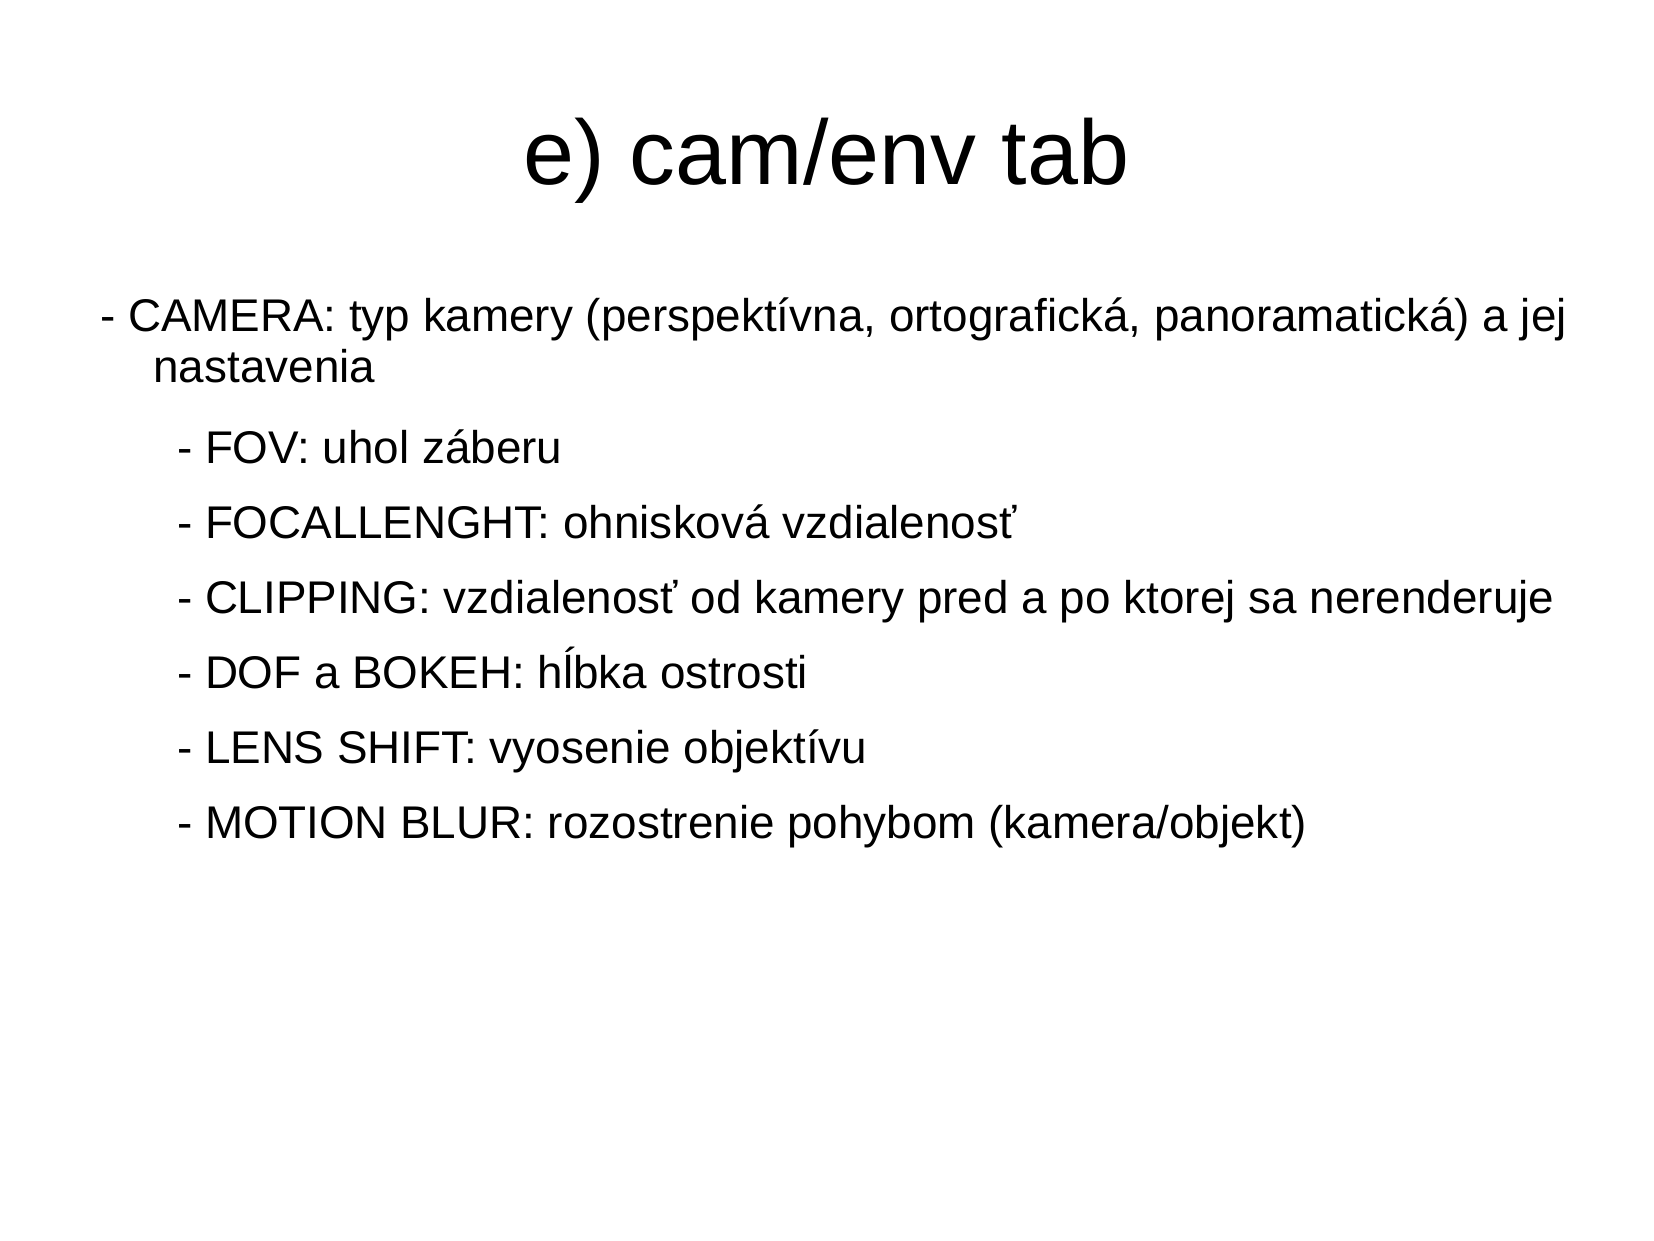

# e) cam/env tab
- CAMERA: typ kamery (perspektívna, ortografická, panoramatická) a jej nastavenia
- FOV: uhol záberu
- FOCALLENGHT: ohnisková vzdialenosť
- CLIPPING: vzdialenosť od kamery pred a po ktorej sa nerenderuje
- DOF a BOKEH: hĺbka ostrosti
- LENS SHIFT: vyosenie objektívu
- MOTION BLUR: rozostrenie pohybom (kamera/objekt)